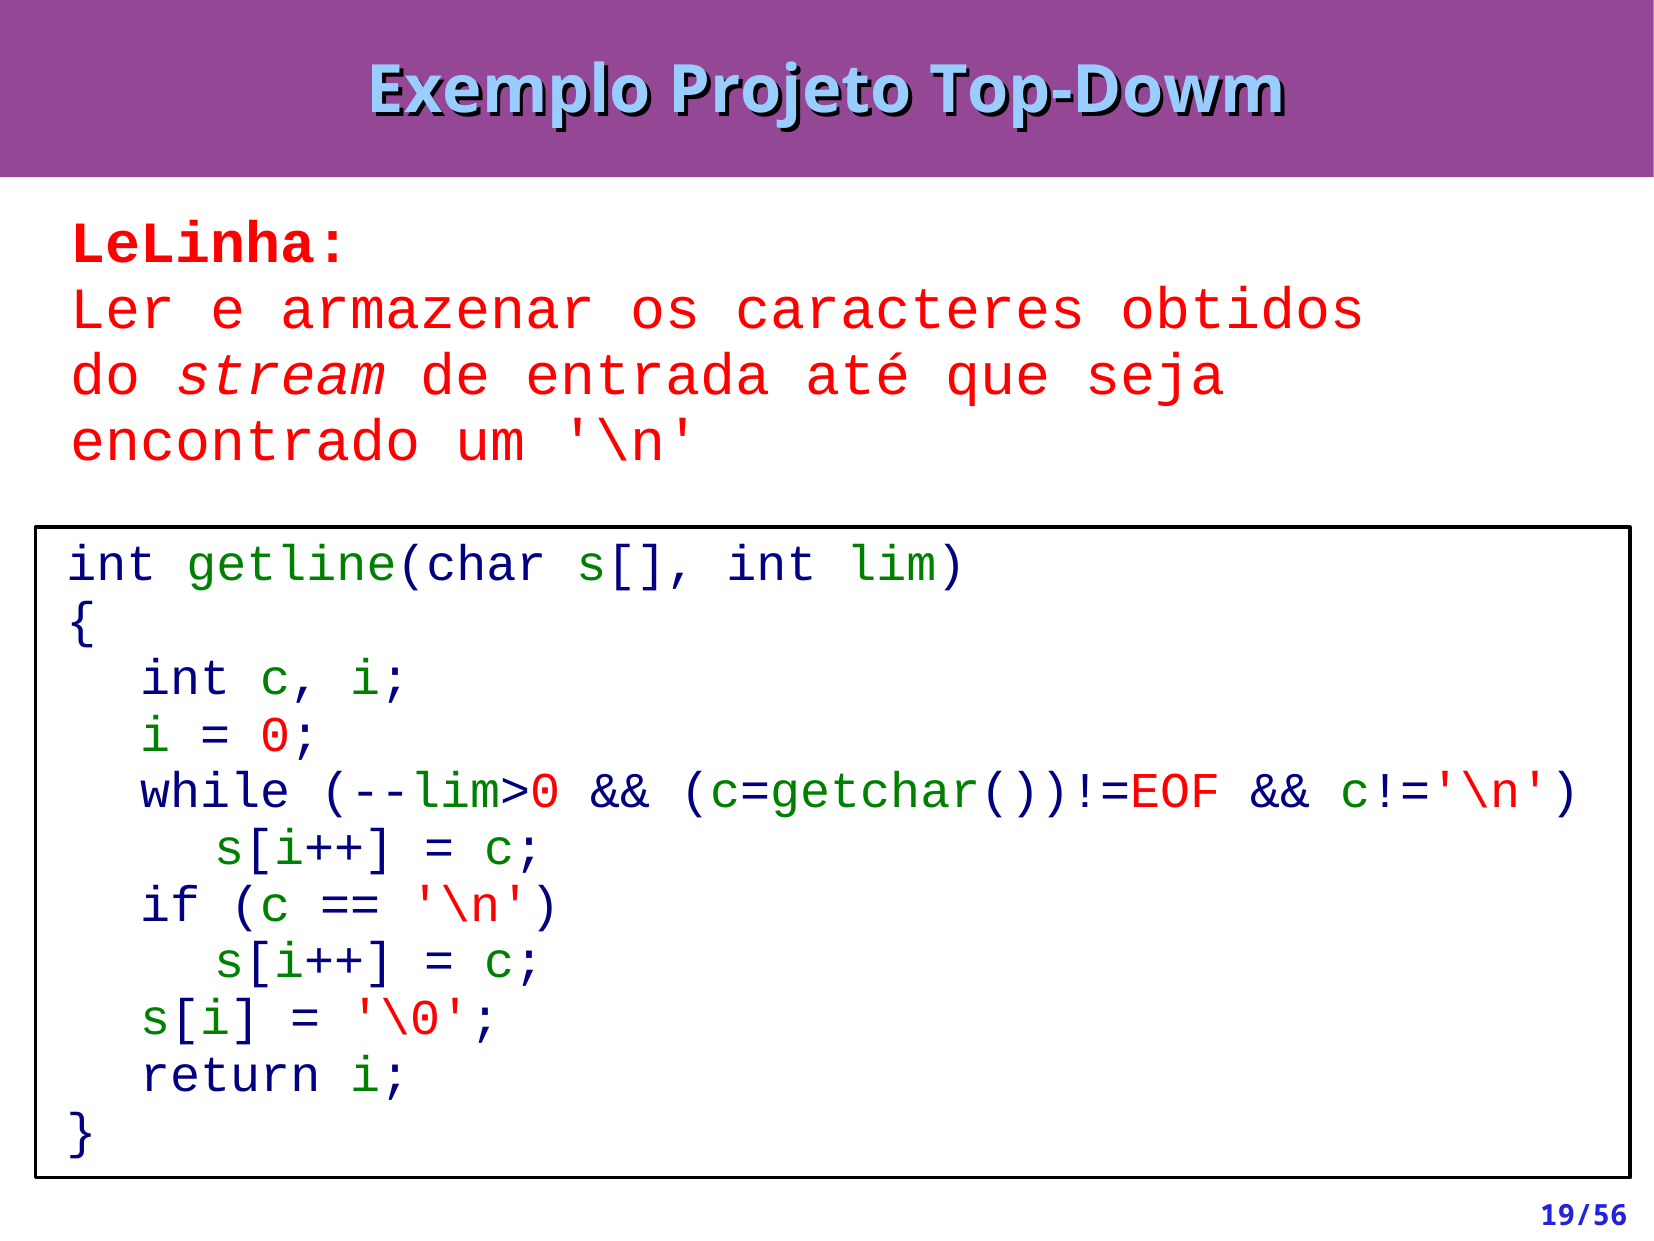

# Exemplo Projeto Top-Dowm
LeLinha:
Ler e armazenar os caracteres obtidos do stream de entrada até que seja encontrado um '\n'
int getline(char s[], int lim)
{
	int c, i;
	i = 0;
	while (--lim>0 && (c=getchar())!=EOF && c!='\n')
		s[i++] = c;
	if (c == '\n')
		s[i++] = c;
	s[i] = '\0';
	return i;
}
19